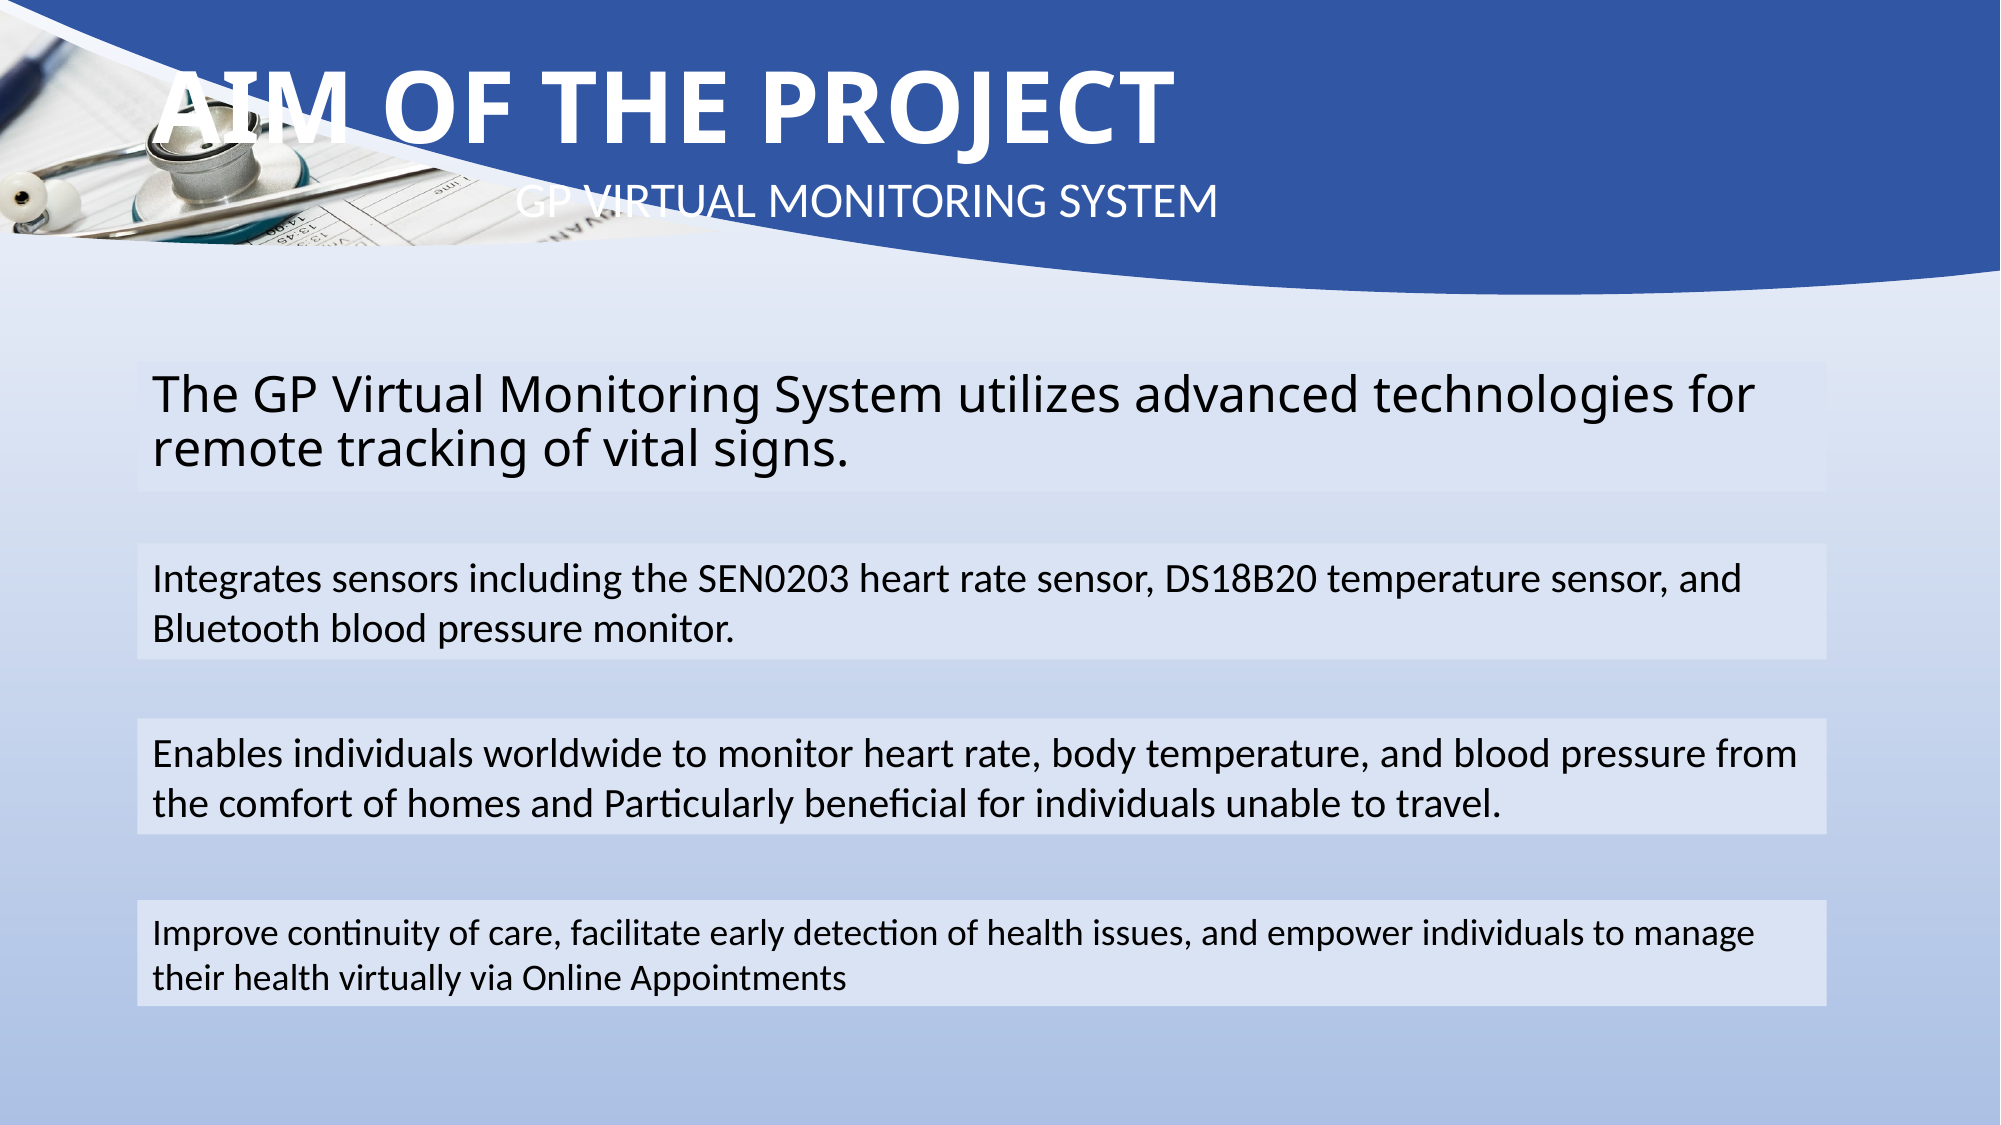

AIM of the project
GP VIRTUAL MONITORING SYSTEM
# The GP Virtual Monitoring System utilizes advanced technologies for remote tracking of vital signs.
Integrates sensors including the SEN0203 heart rate sensor, DS18B20 temperature sensor, and Bluetooth blood pressure monitor.
Enables individuals worldwide to monitor heart rate, body temperature, and blood pressure from the comfort of homes and Particularly beneficial for individuals unable to travel.
Improve continuity of care, facilitate early detection of health issues, and empower individuals to manage their health virtually via Online Appointments